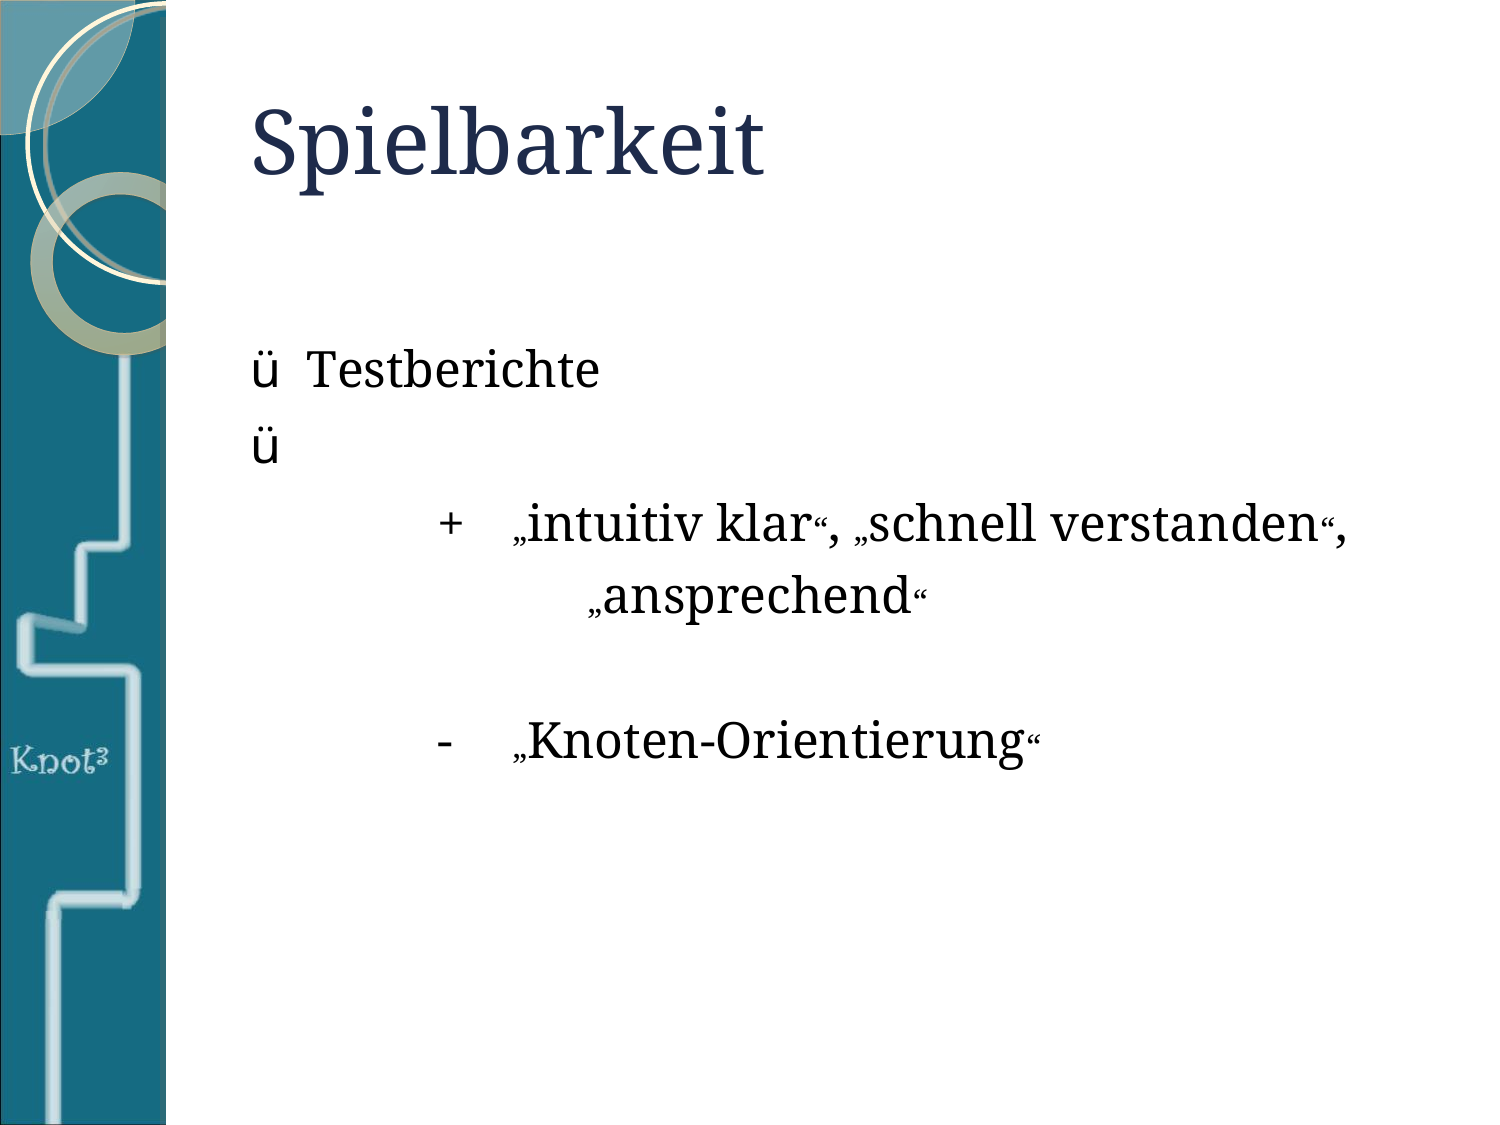

# Spielbarkeit
Testberichte
	+ 	„intuitiv klar“, „schnell verstanden“,
	 		„ansprechend“
	- 	„Knoten-Orientierung“